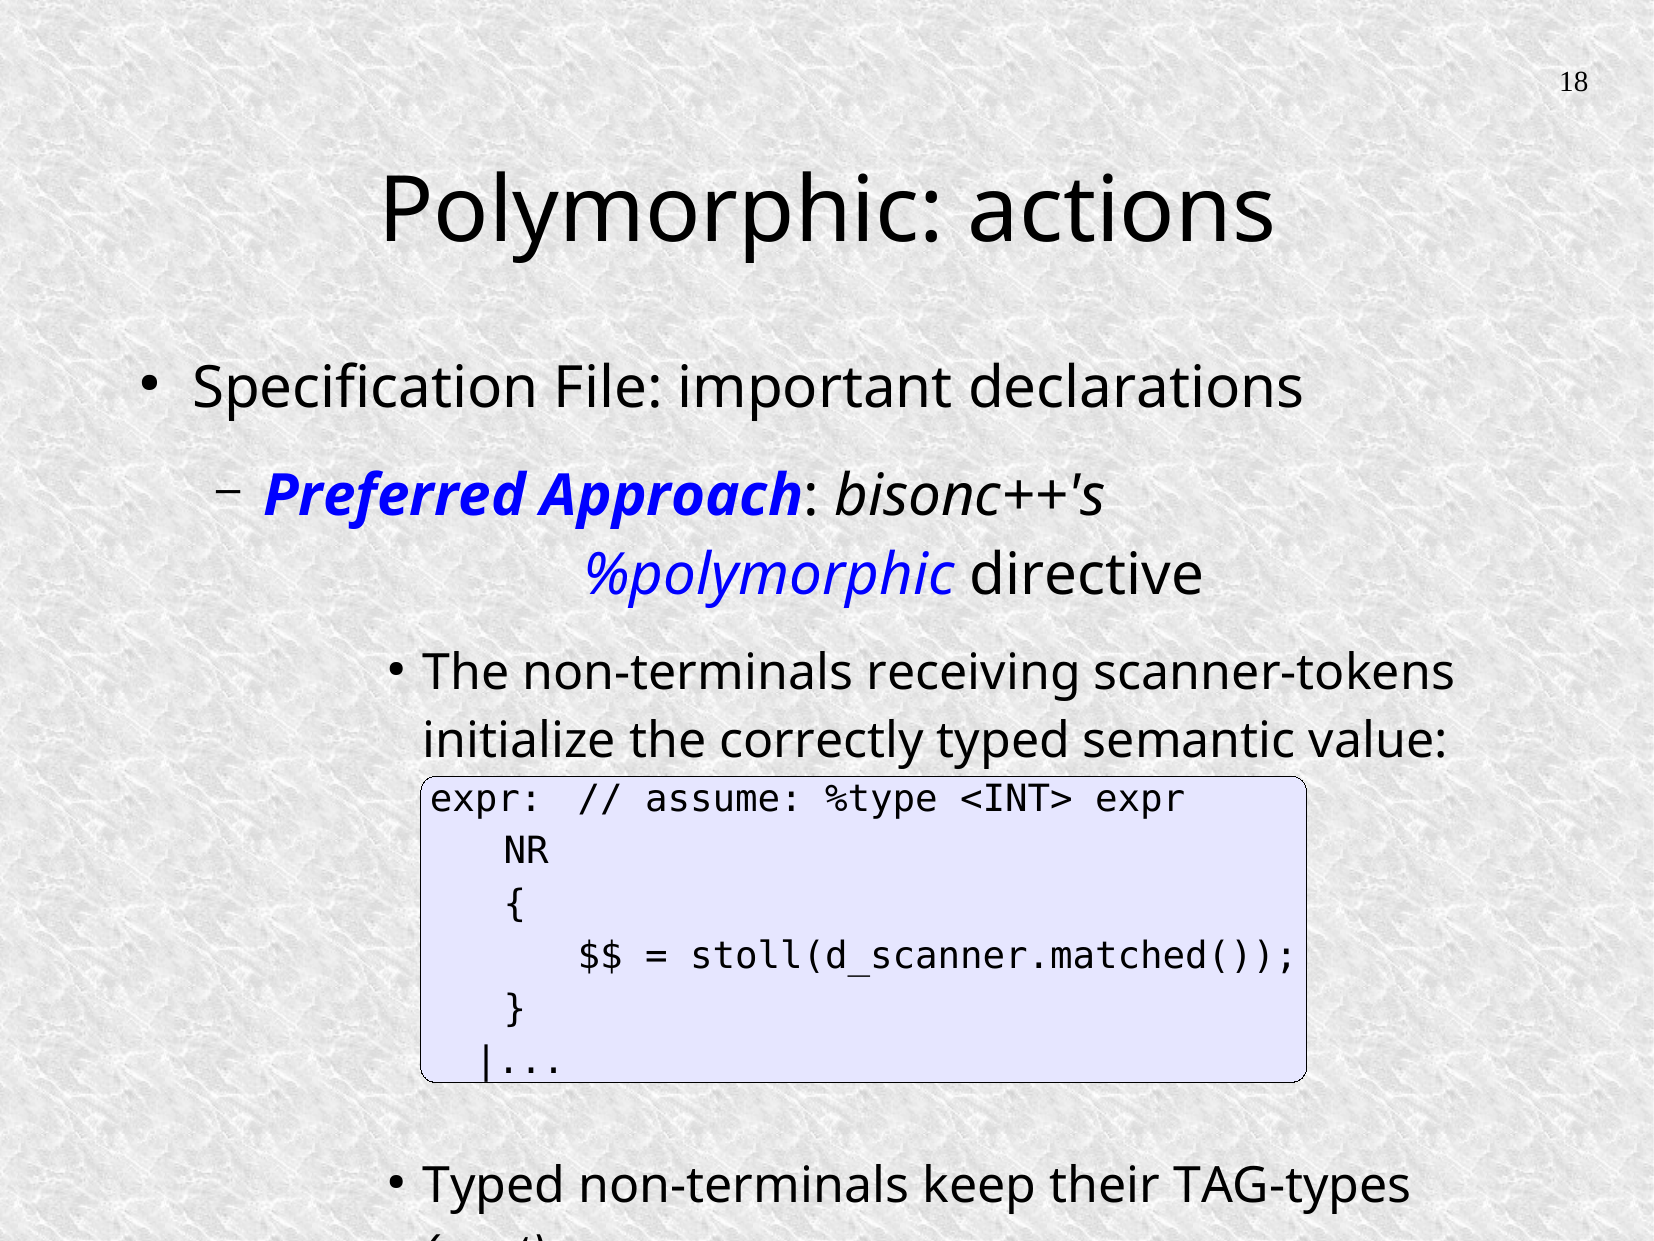

18
# Polymorphic: actions
Specification File: important declarations
Preferred Approach: bisonc++'s
 %polymorphic directive
The non-terminals receiving scanner-tokens initialize the correctly typed semantic value:
Typed non-terminals keep their TAG-types (next)
expr:	// assume: %type <INT> expr
	NR
	{
		$$ = stoll(d_scanner.matched());
	}
 |...